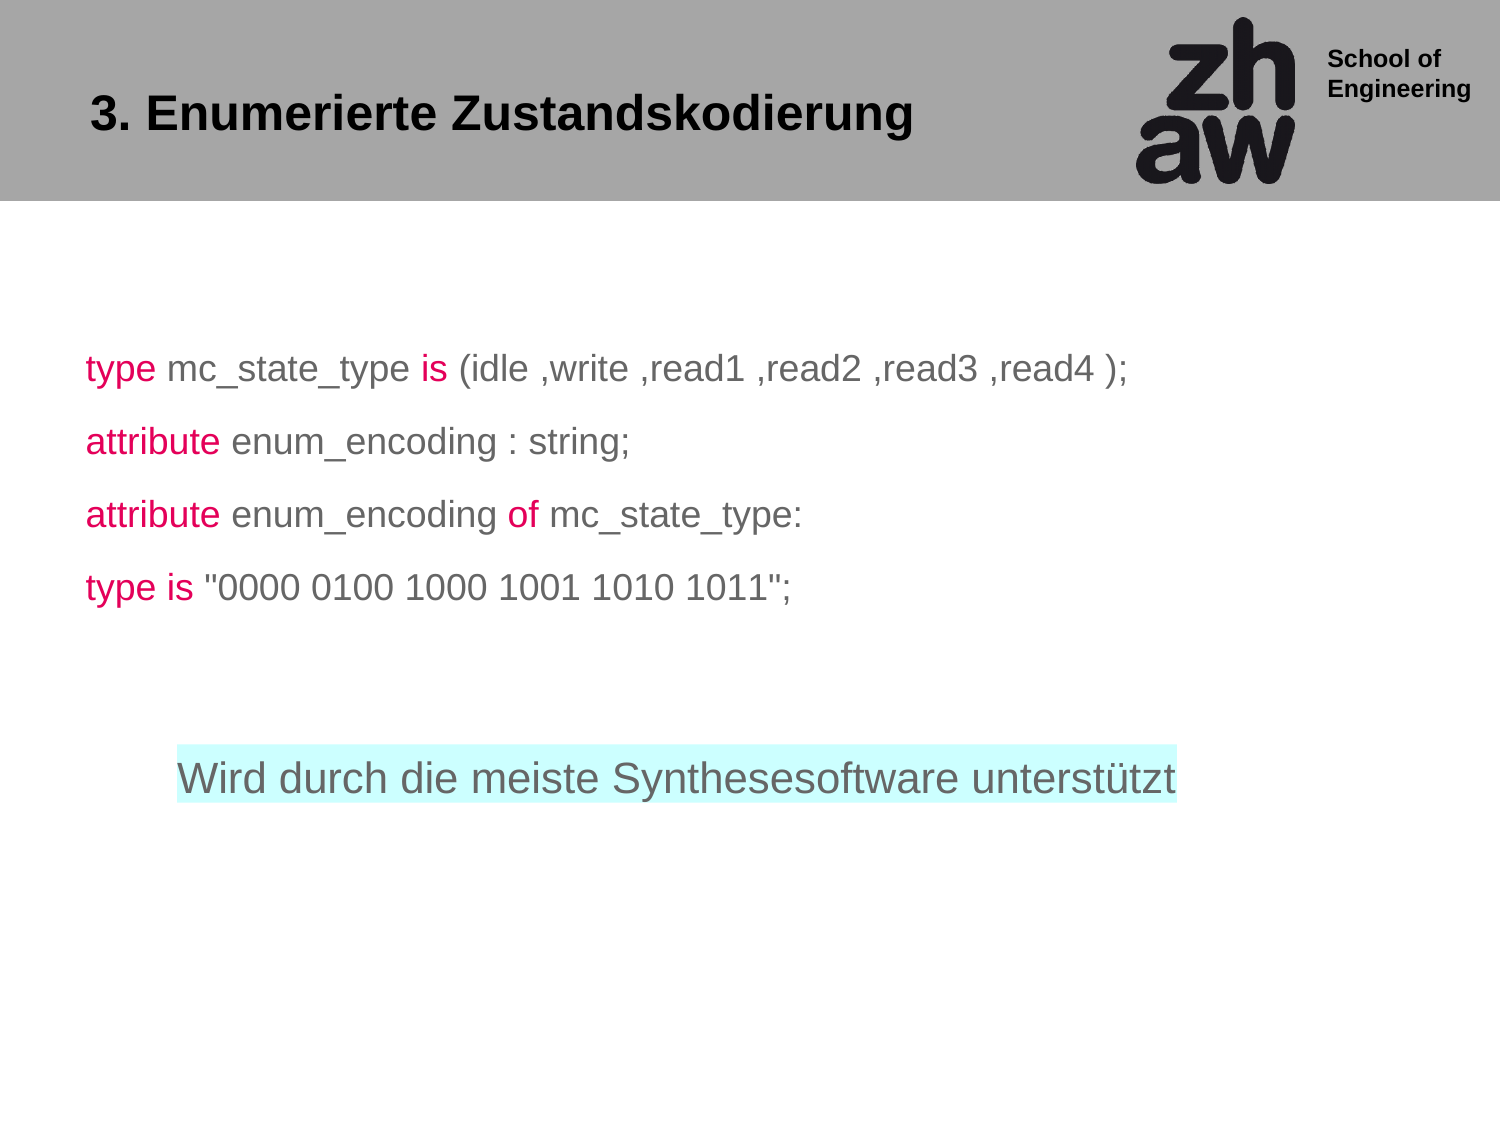

# 3. Enumerierte Zustandskodierung
type mc_state_type is (idle ,write ,read1 ,read2 ,read3 ,read4 );
attribute enum_encoding : string;
attribute enum_encoding of mc_state_type:
type is "0000 0100 1000 1001 1010 1011";
Wird durch die meiste Synthesesoftware unterstützt